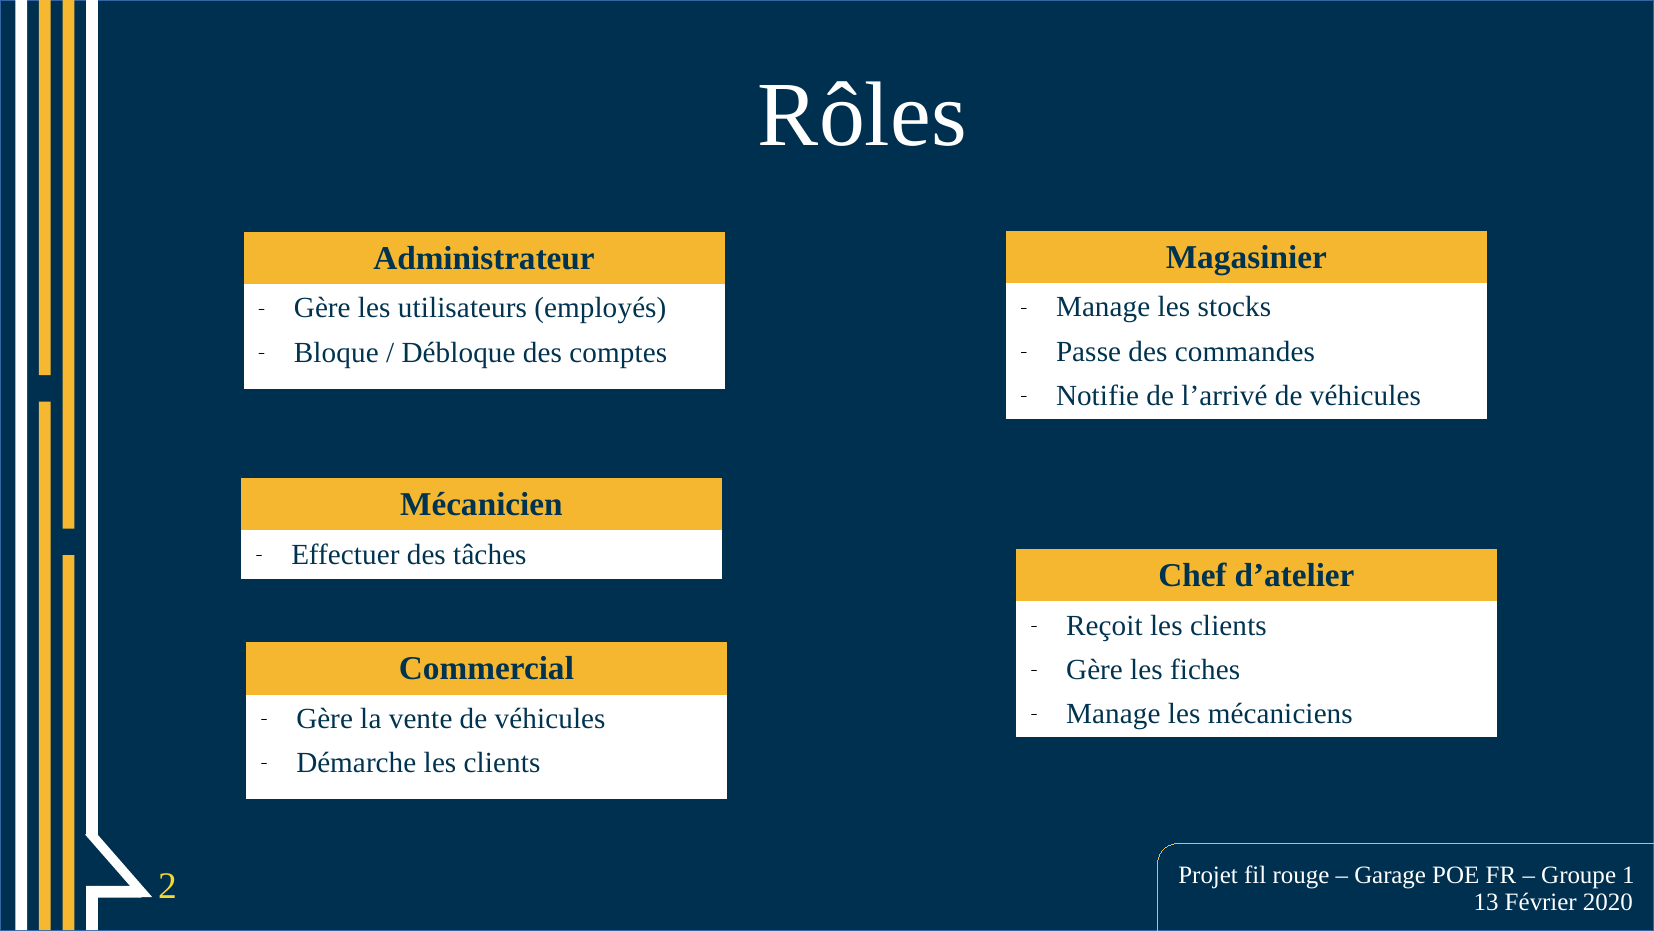

# Rôles
| Magasinier |
| --- |
| Manage les stocks Passe des commandes Notifie de l’arrivé de véhicules |
| Administrateur |
| --- |
| Gère les utilisateurs (employés) Bloque / Débloque des comptes |
| Mécanicien |
| --- |
| Effectuer des tâches |
| Chef d’atelier |
| --- |
| Reçoit les clients Gère les fiches Manage les mécaniciens |
| Commercial |
| --- |
| Gère la vente de véhicules Démarche les clients |
2